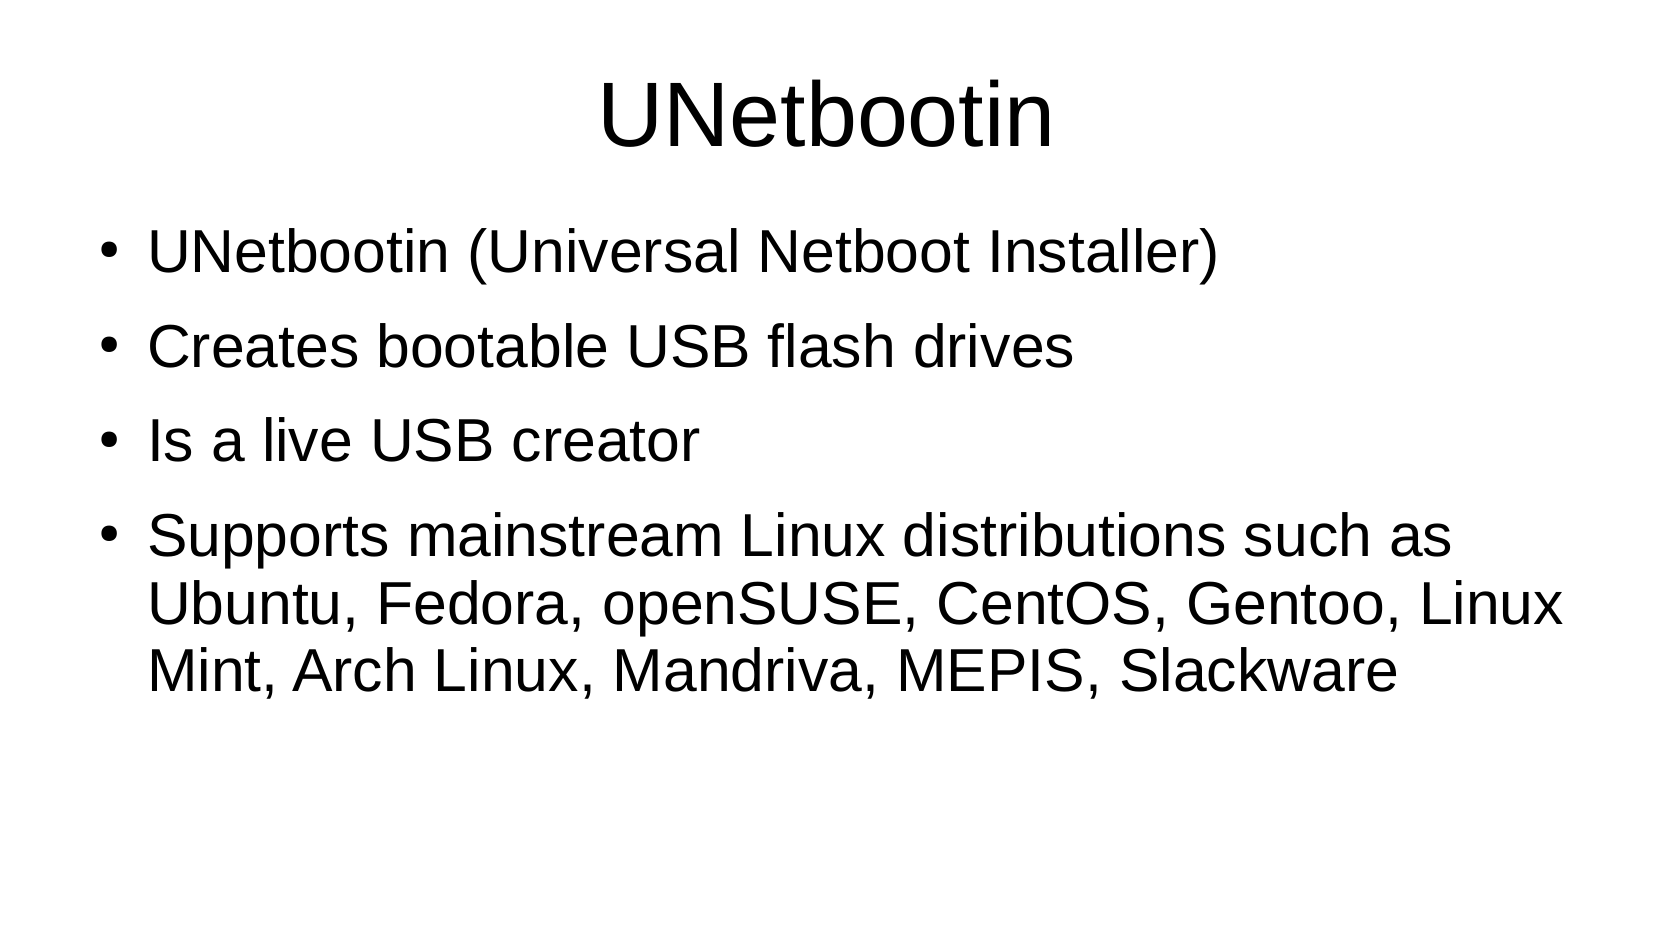

# UNetbootin
UNetbootin (Universal Netboot Installer)
Creates bootable USB flash drives
Is a live USB creator
Supports mainstream Linux distributions such as Ubuntu, Fedora, openSUSE, CentOS, Gentoo, Linux Mint, Arch Linux, Mandriva, MEPIS, Slackware